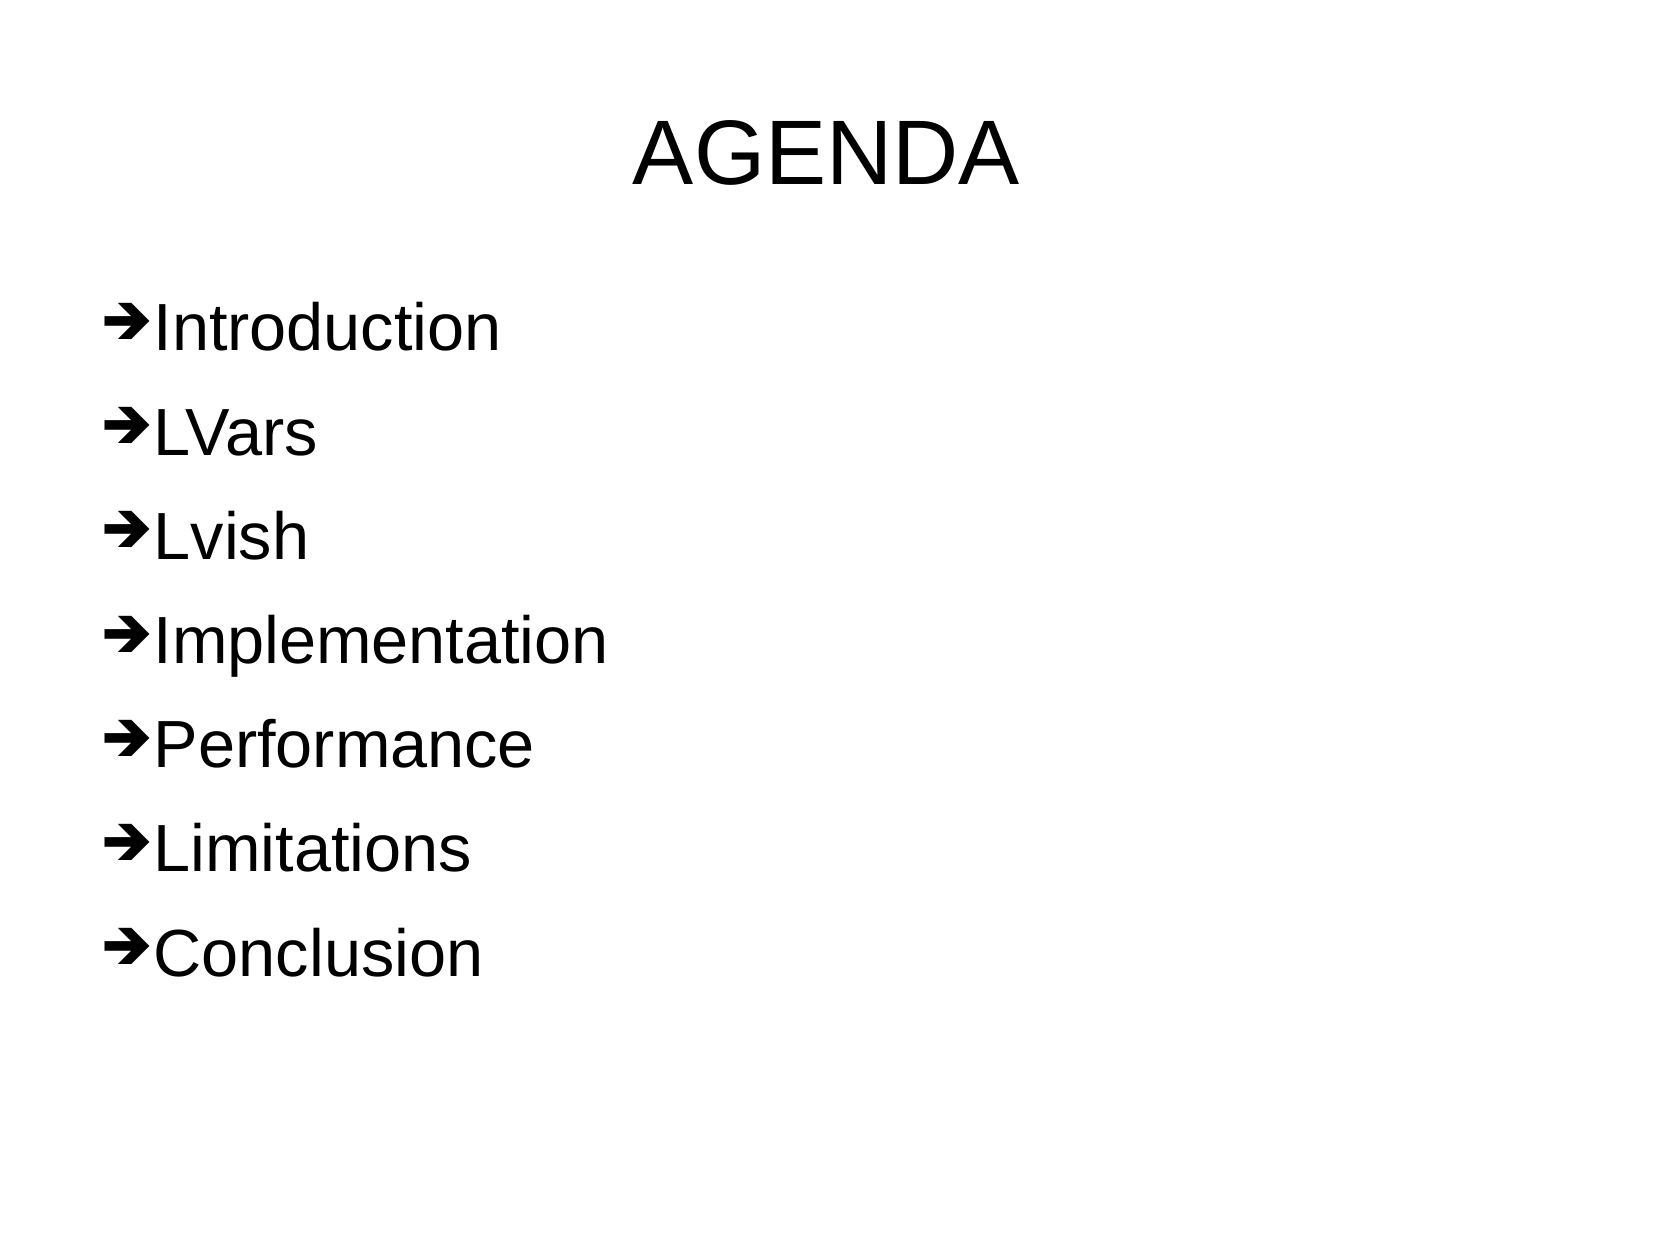

# AGENDA
Introduction
LVars
Lvish
Implementation
Performance
Limitations
Conclusion